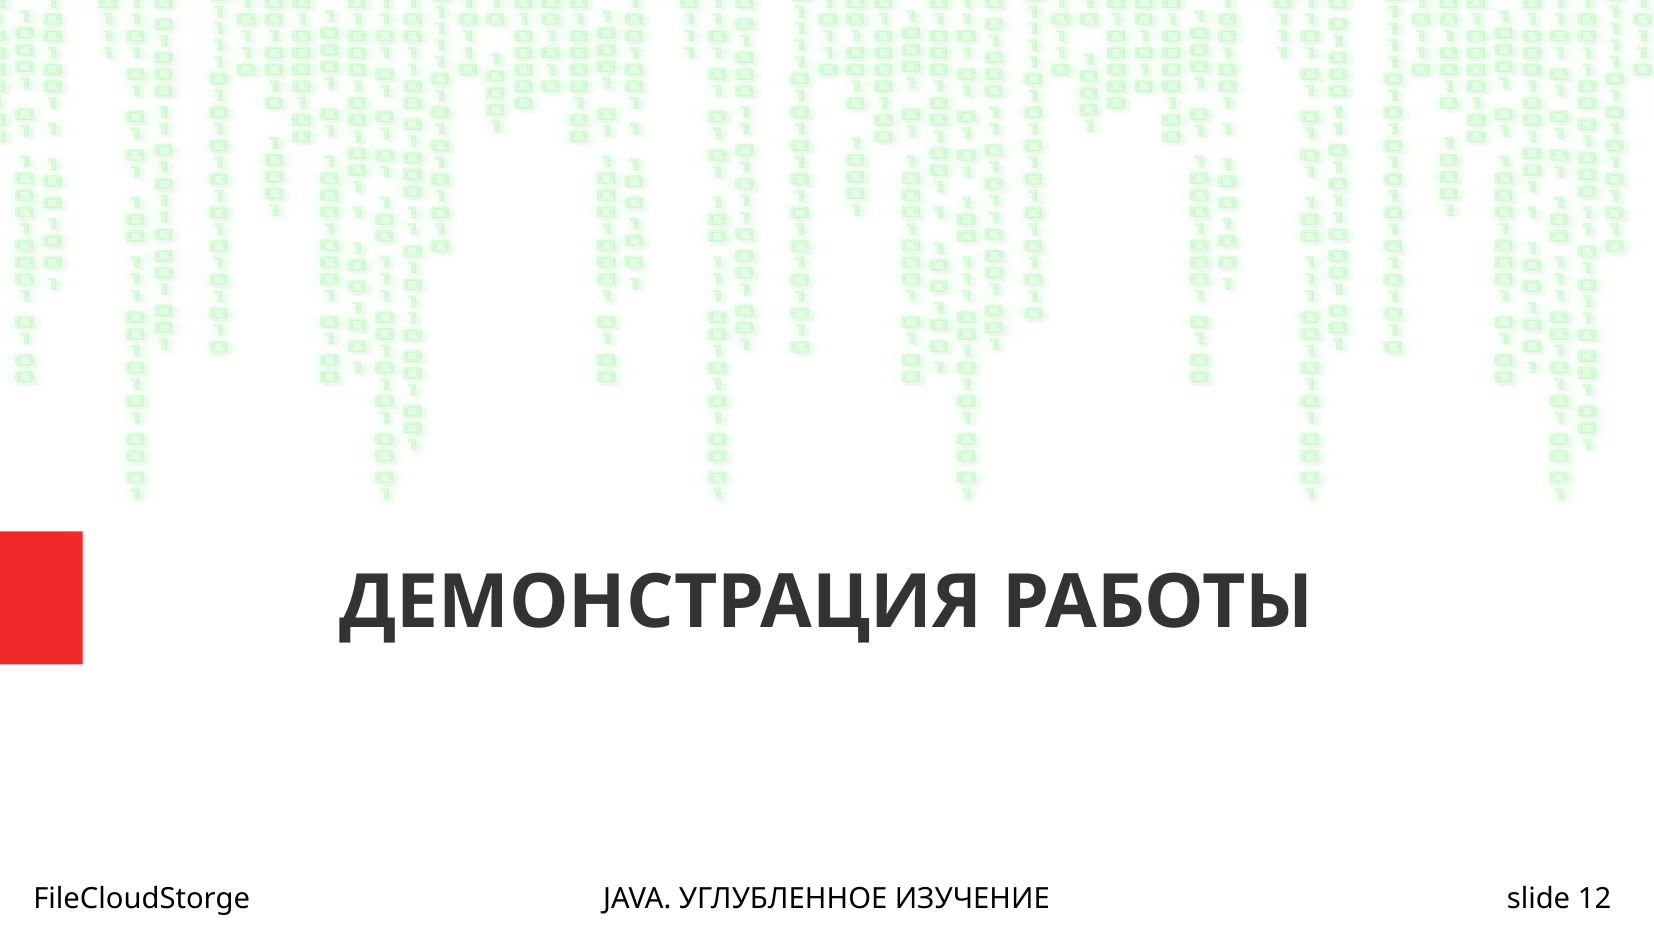

# ДЕМОНСТРАЦИЯ РАБОТЫ
JAVA. УГЛУБЛЕННОЕ ИЗУЧЕНИЕ
FileCloudStorge
slide 12